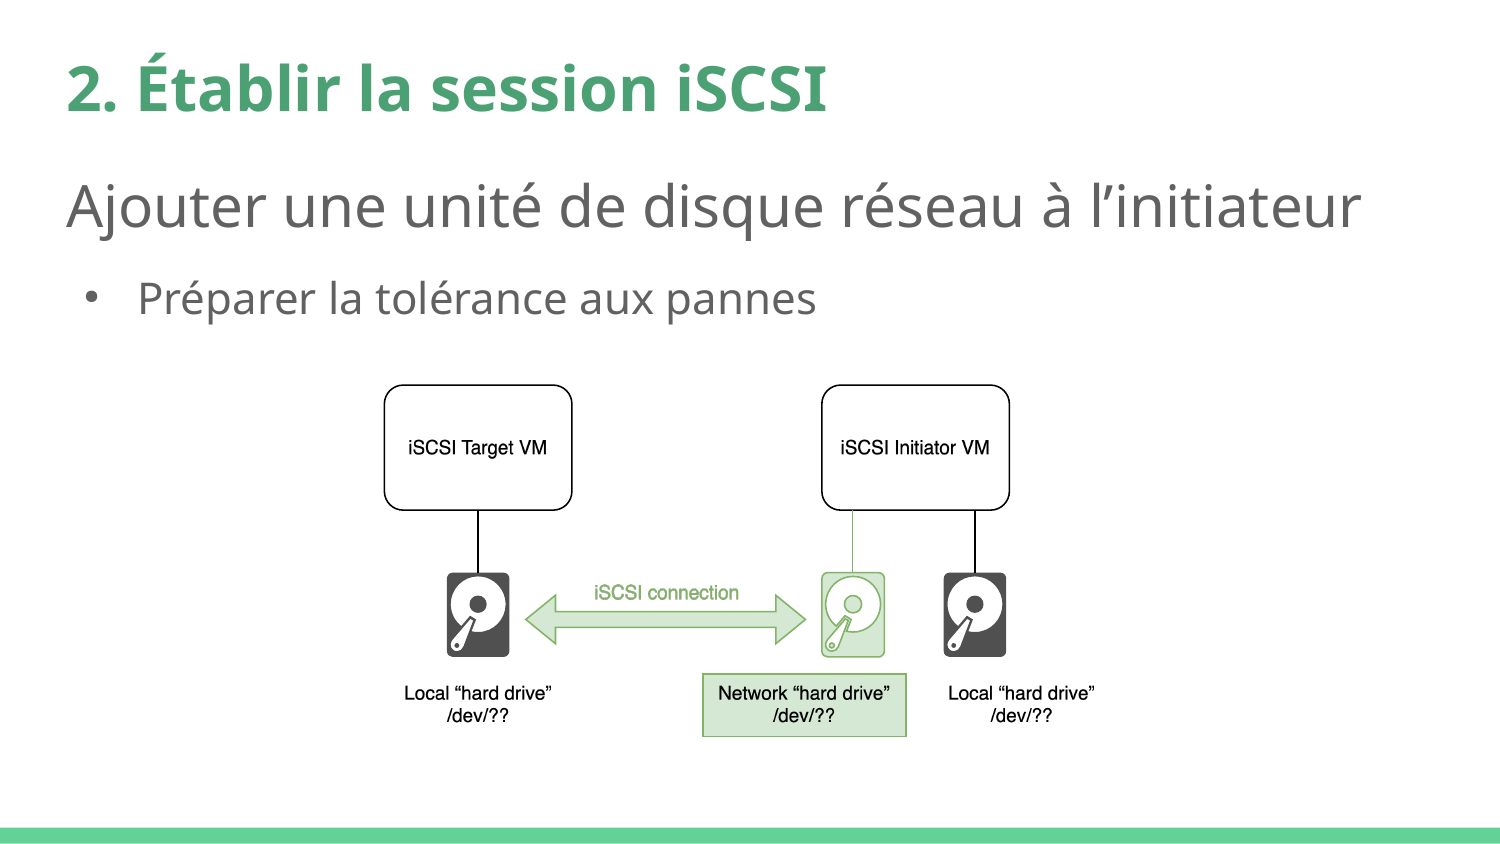

# 2. Établir la session iSCSI
Ajouter une unité de disque réseau à l’initiateur
Préparer la tolérance aux pannes